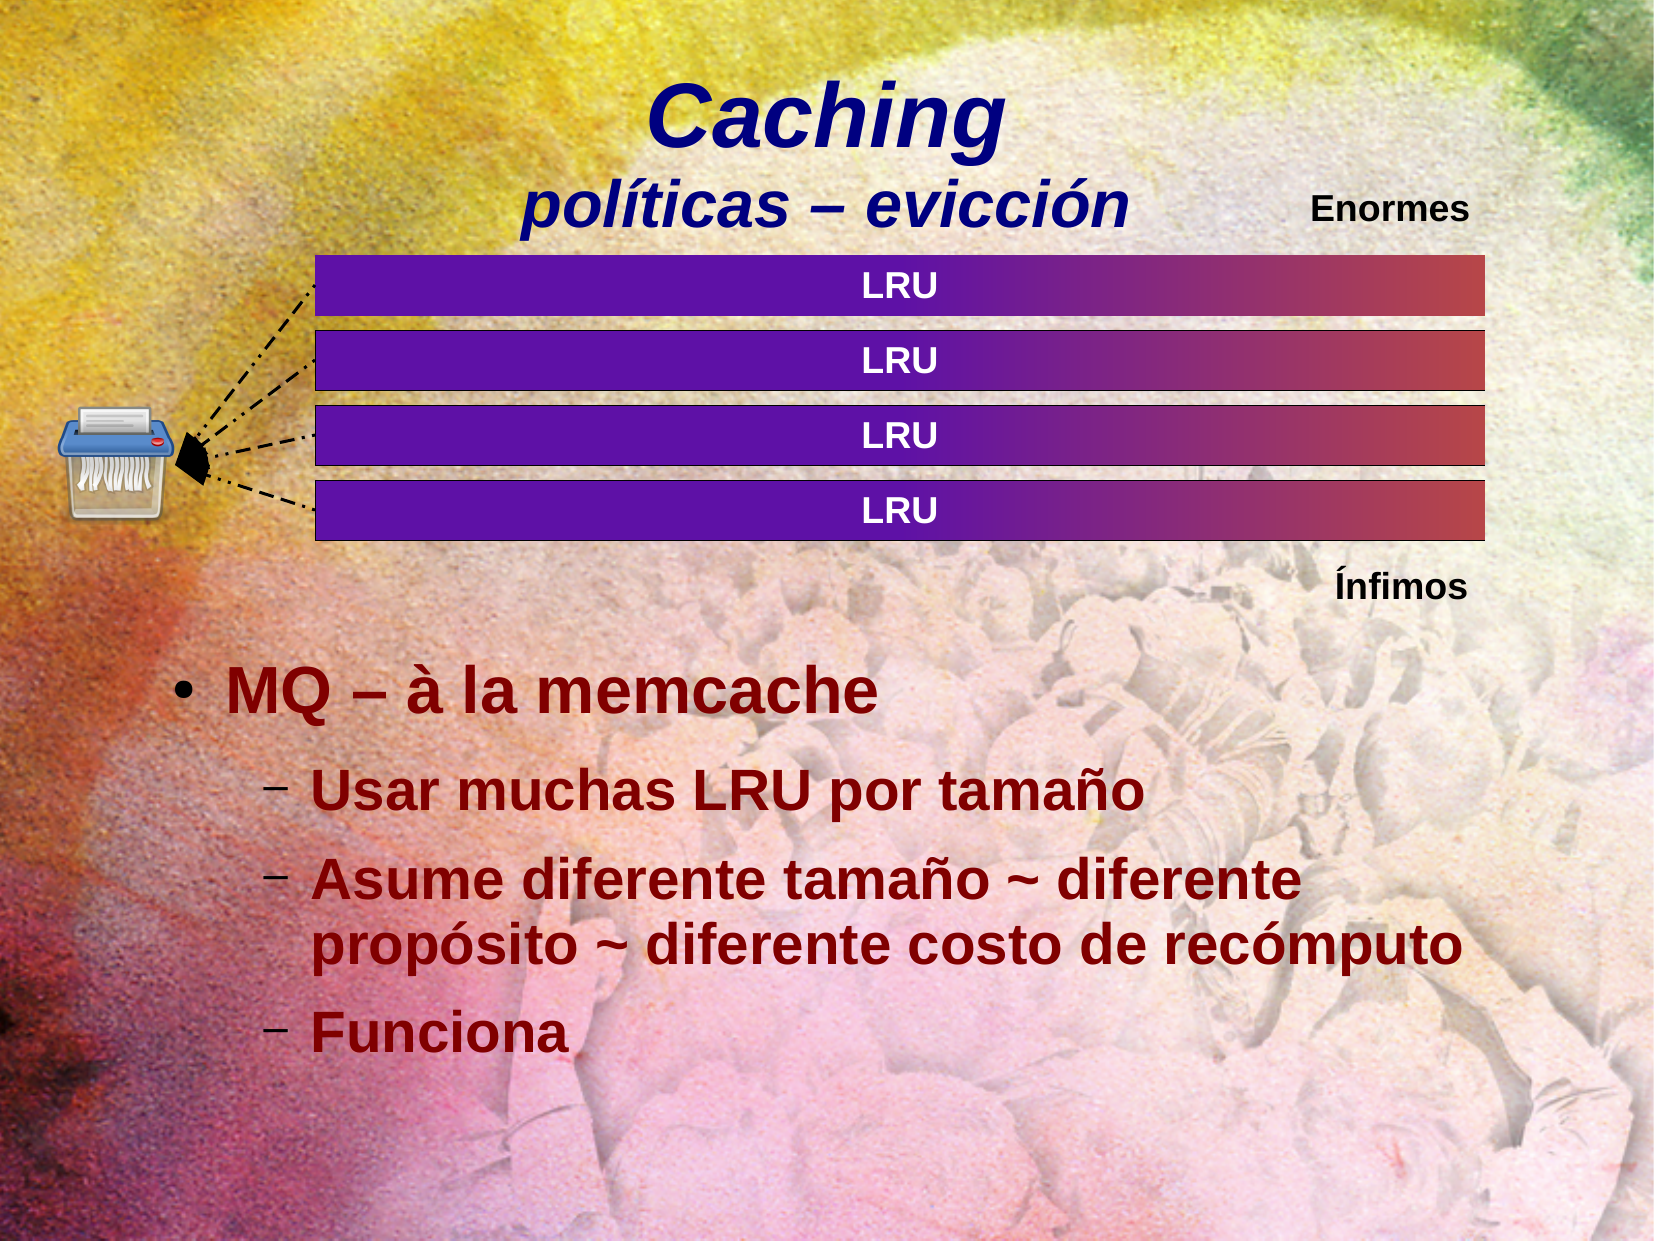

# Caching políticas – evicción
Enormes
LRU
LRU
LRU
LRU
Ínfimos
MQ – à la memcache
Usar muchas LRU por tamaño
Asume diferente tamaño ~ diferente propósito ~ diferente costo de recómputo
Funciona